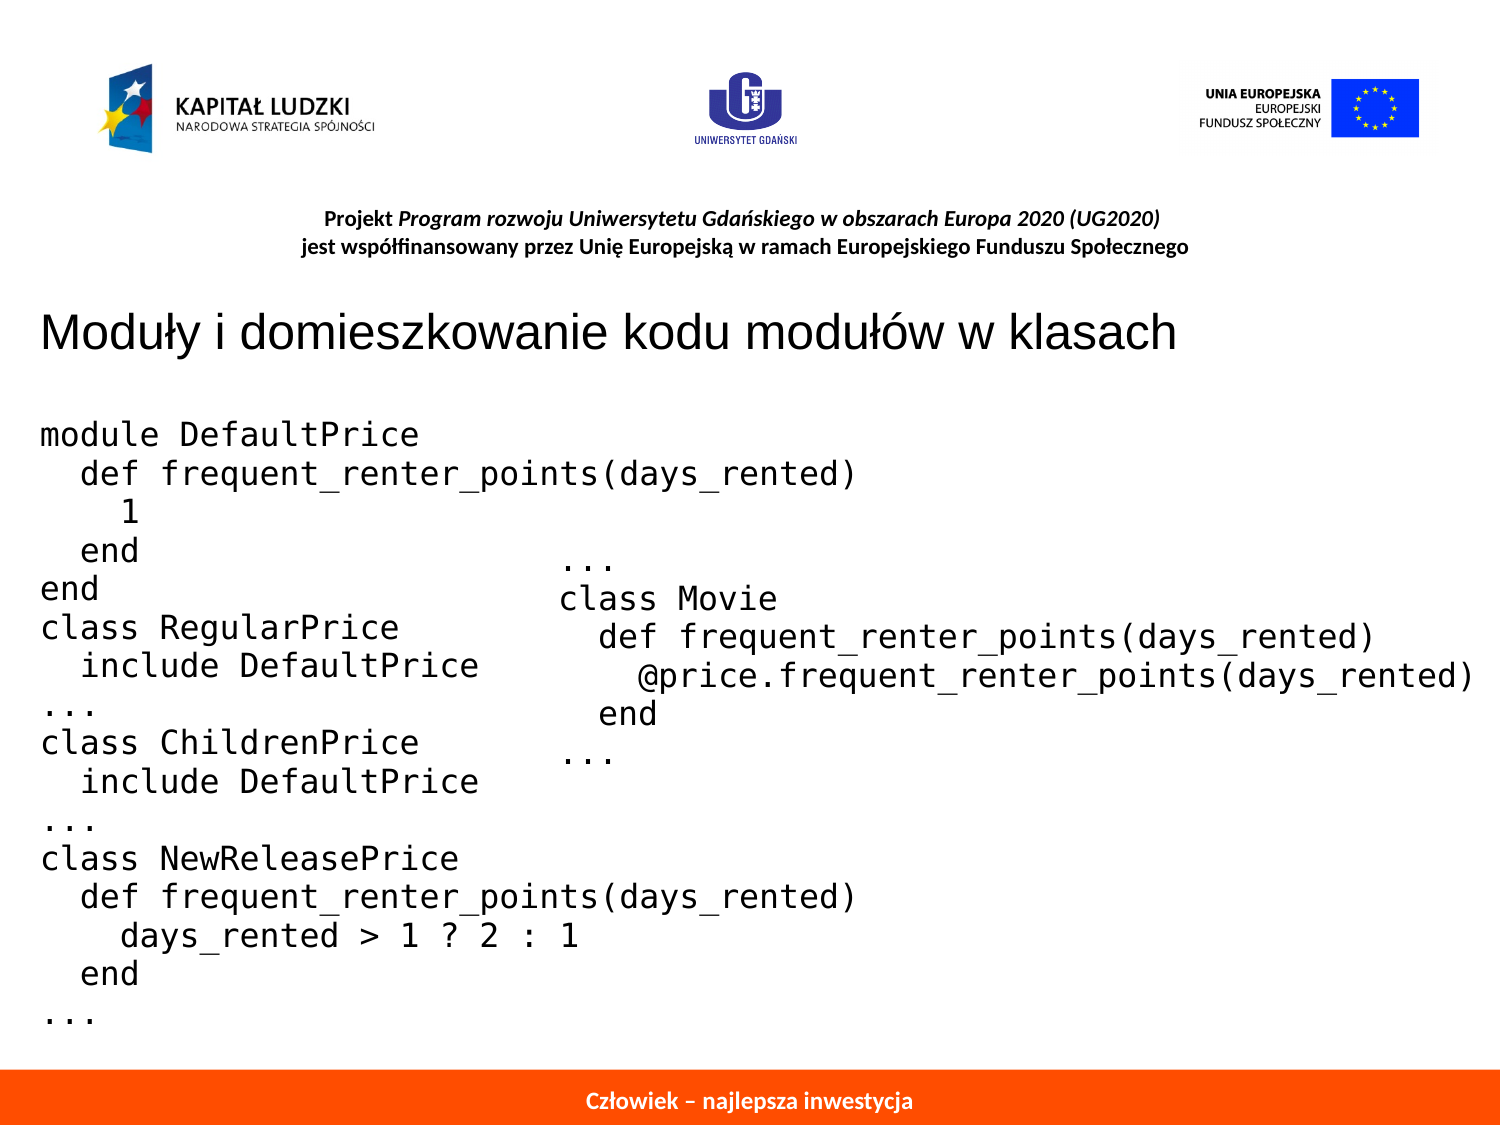

Projekt Program rozwoju Uniwersytetu Gdańskiego w obszarach Europa 2020 (UG2020)
jest współfinansowany przez Unię Europejską w ramach Europejskiego Funduszu Społecznego
Moduły i domieszkowanie kodu modułów w klasach
module DefaultPrice
 def frequent_renter_points(days_rented)
 1
 end
end
class RegularPrice
 include DefaultPrice
...
class ChildrenPrice
 include DefaultPrice
...
class NewReleasePrice
 def frequent_renter_points(days_rented)
 days_rented > 1 ? 2 : 1
 end
...
...
class Movie
 def frequent_renter_points(days_rented)
 @price.frequent_renter_points(days_rented)
 end
...
Człowiek – najlepsza inwestycja